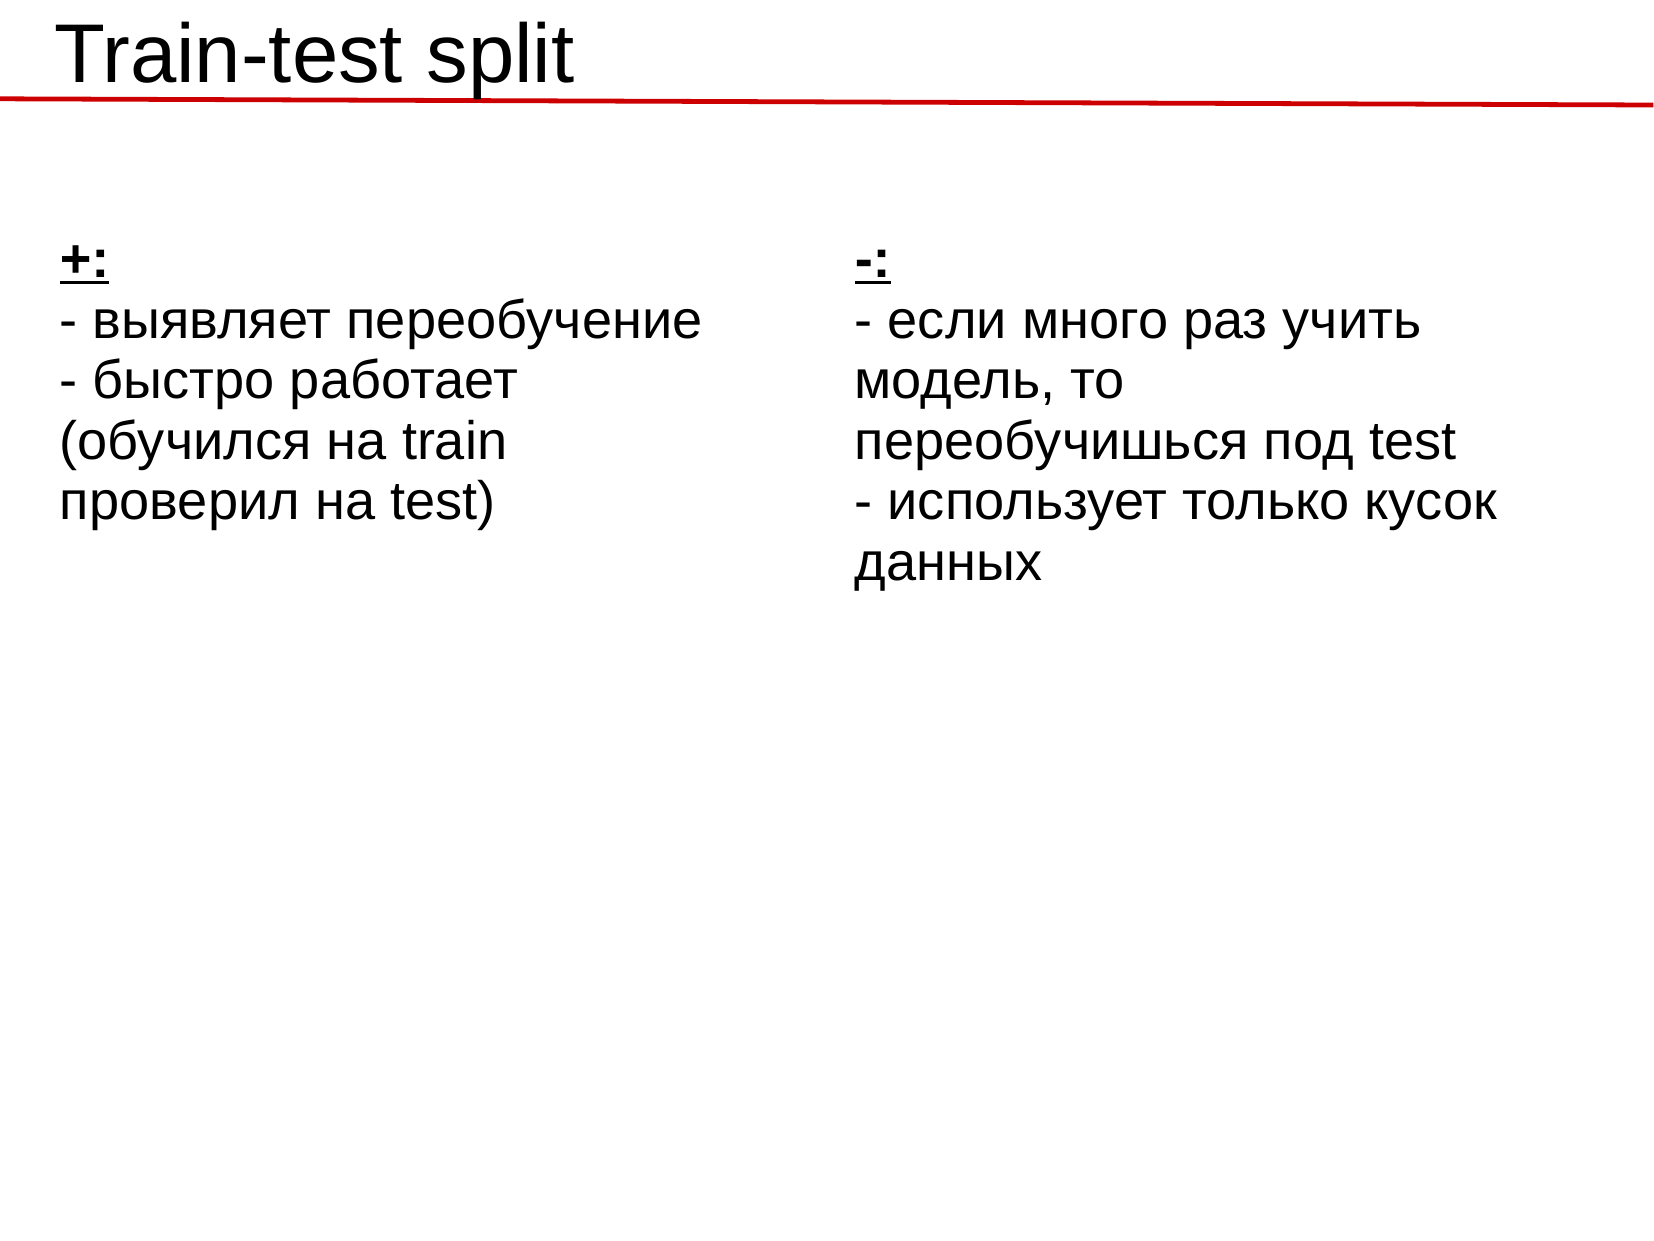

Train-test split
+:
- выявляет переобучение
- быстро работает (обучился на train проверил на test)
-:
- если много раз учить модель, то переобучишься под test
- использует только кусок данных